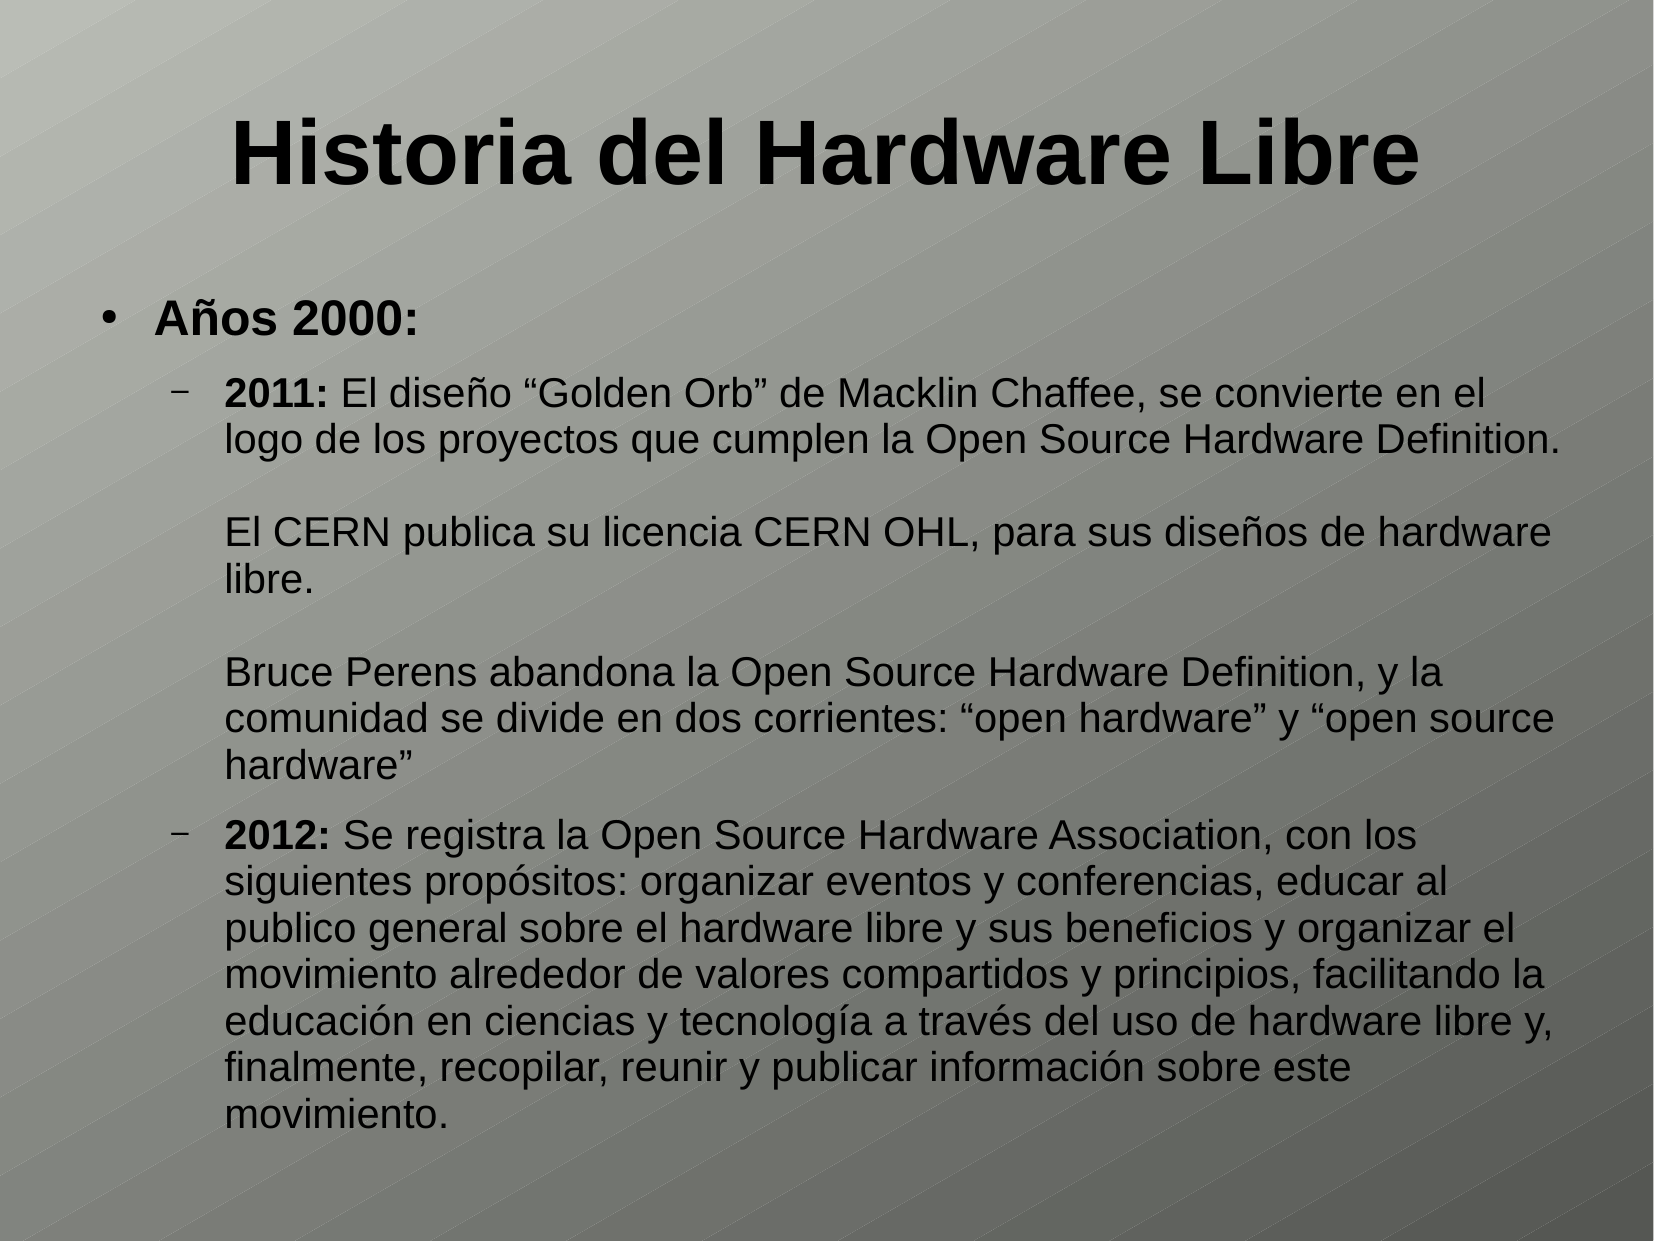

# Historia del Hardware Libre
Años 2000:
2011: El diseño “Golden Orb” de Macklin Chaffee, se convierte en el logo de los proyectos que cumplen la Open Source Hardware Definition.
El CERN publica su licencia CERN OHL, para sus diseños de hardware libre.
Bruce Perens abandona la Open Source Hardware Definition, y la comunidad se divide en dos corrientes: “open hardware” y “open source hardware”
2012: Se registra la Open Source Hardware Association, con los siguientes propósitos: organizar eventos y conferencias, educar al publico general sobre el hardware libre y sus beneficios y organizar el movimiento alrededor de valores compartidos y principios, facilitando la educación en ciencias y tecnología a través del uso de hardware libre y, finalmente, recopilar, reunir y publicar información sobre este movimiento.